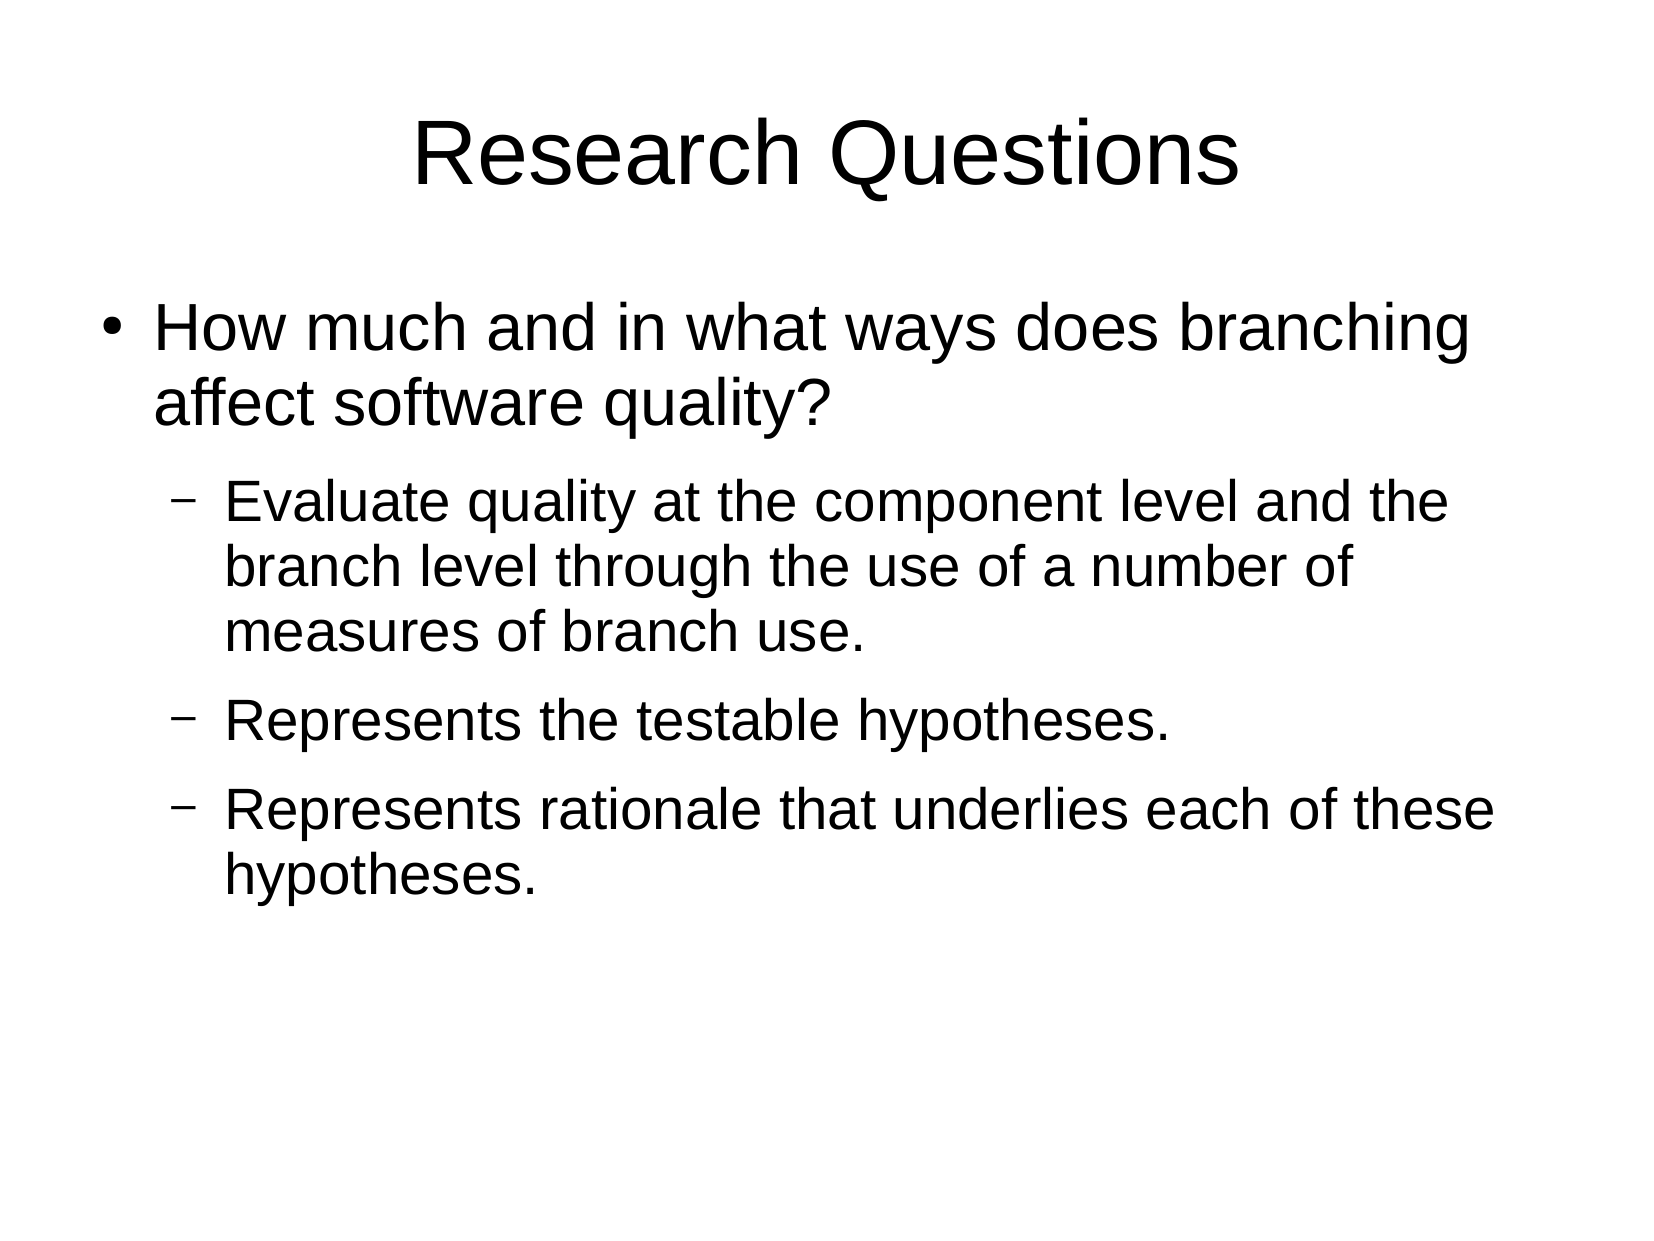

# Research Questions
How much and in what ways does branching affect software quality?
Evaluate quality at the component level and the branch level through the use of a number of measures of branch use.
Represents the testable hypotheses.
Represents rationale that underlies each of these hypotheses.